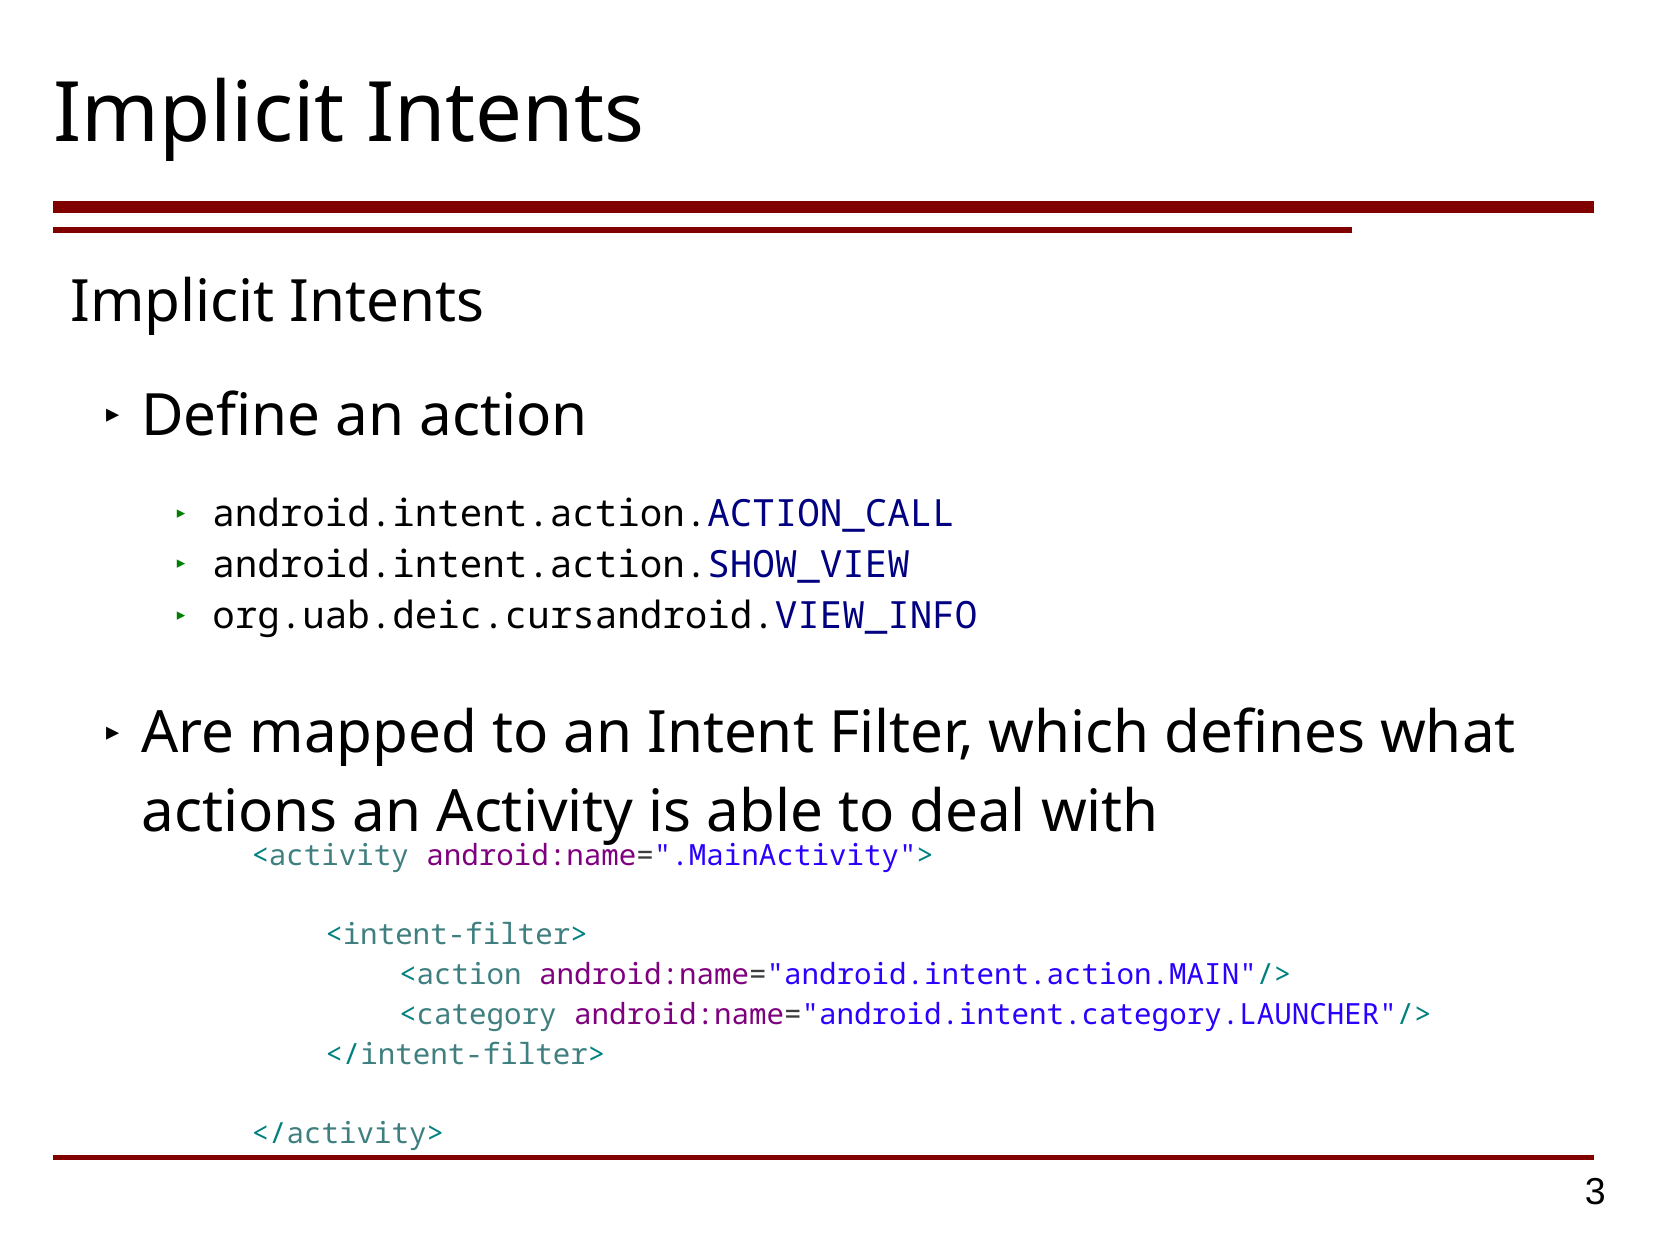

# Implicit Intents
Implicit Intents
Define an action
android.intent.action.ACTION_CALL
android.intent.action.SHOW_VIEW
org.uab.deic.cursandroid.VIEW_INFO
Are mapped to an Intent Filter, which defines what
actions an Activity is able to deal with
<activity android:name=".MainActivity">
	<intent-filter>
		<action android:name="android.intent.action.MAIN"/>
		<category android:name="android.intent.category.LAUNCHER"/>
	</intent-filter>
</activity>